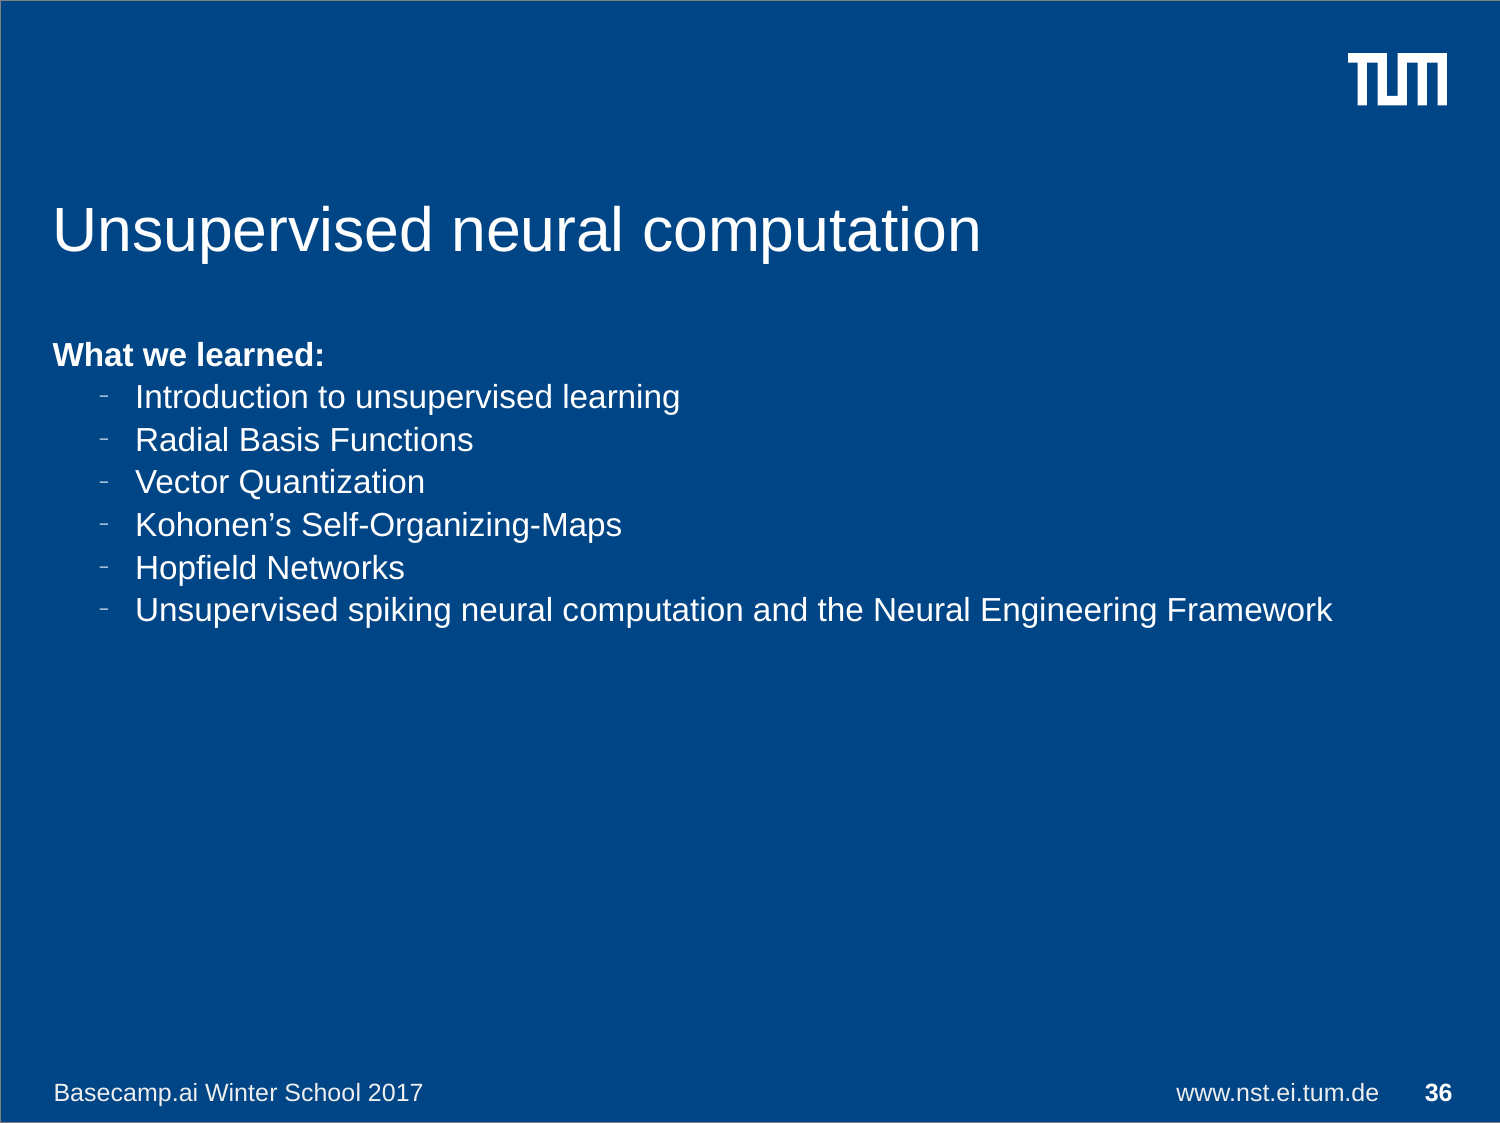

# Unsupervised neural computation
What we learned:
Introduction to unsupervised learning
Radial Basis Functions
Vector Quantization
Kohonen’s Self-Organizing-Maps
Hopfield Networks
Unsupervised spiking neural computation and the Neural Engineering Framework